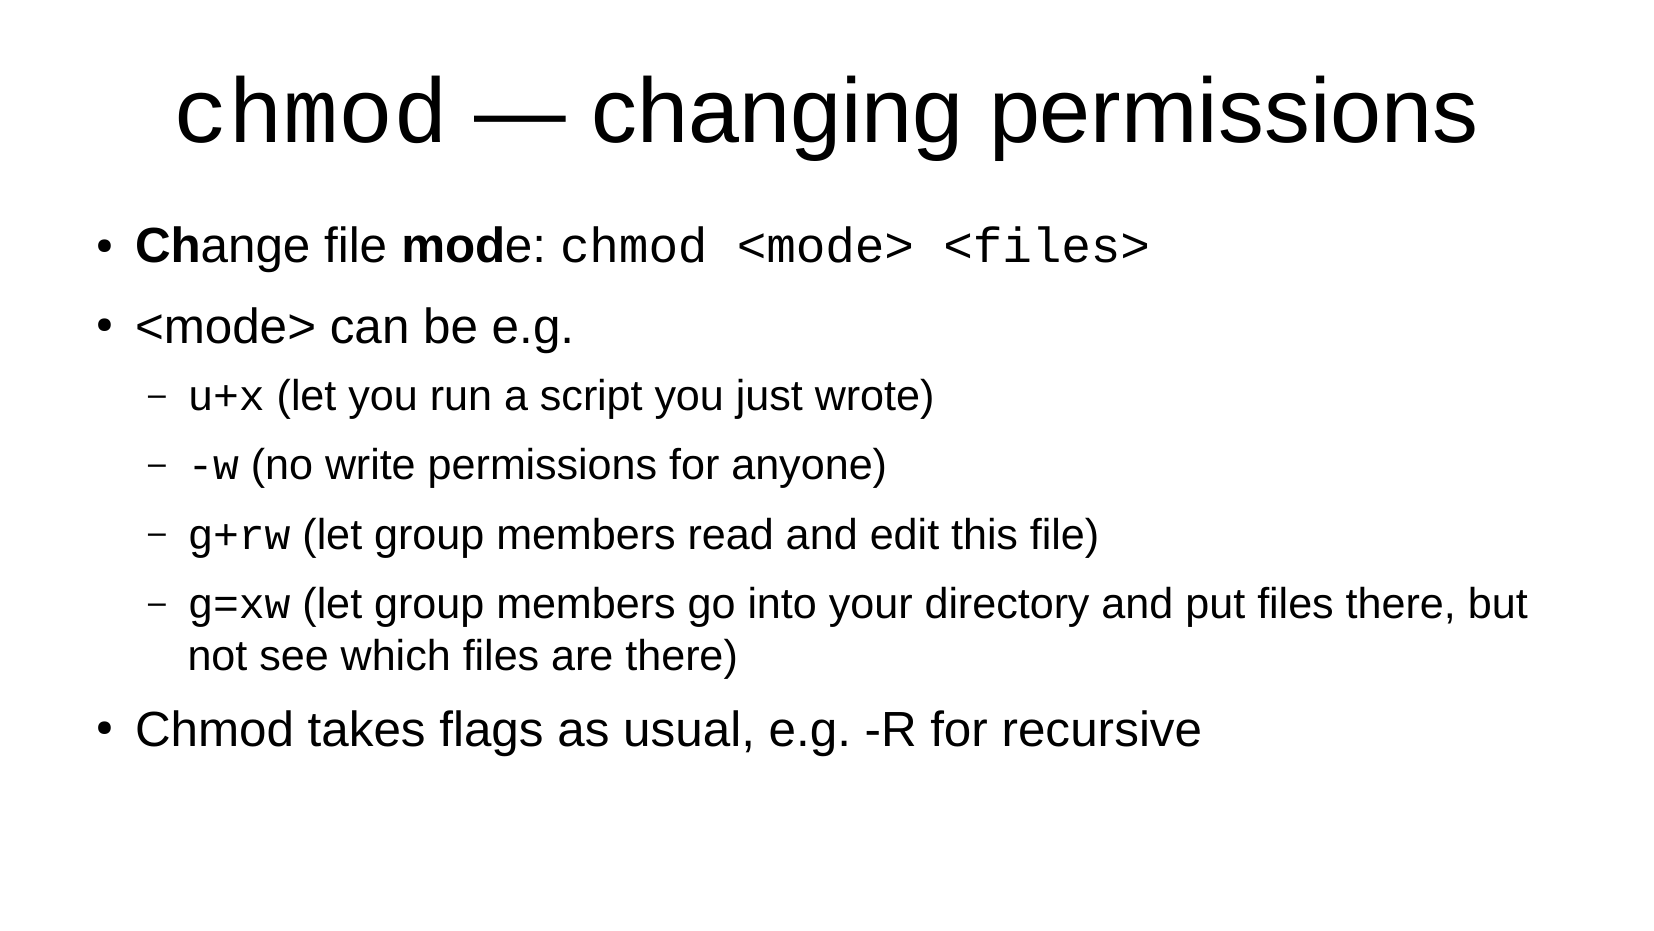

# chmod — changing permissions
Change file mode: chmod <mode> <files>
<mode> can be e.g.
u+x (let you run a script you just wrote)
-w (no write permissions for anyone)
g+rw (let group members read and edit this file)
g=xw (let group members go into your directory and put files there, but not see which files are there)
Chmod takes flags as usual, e.g. -R for recursive